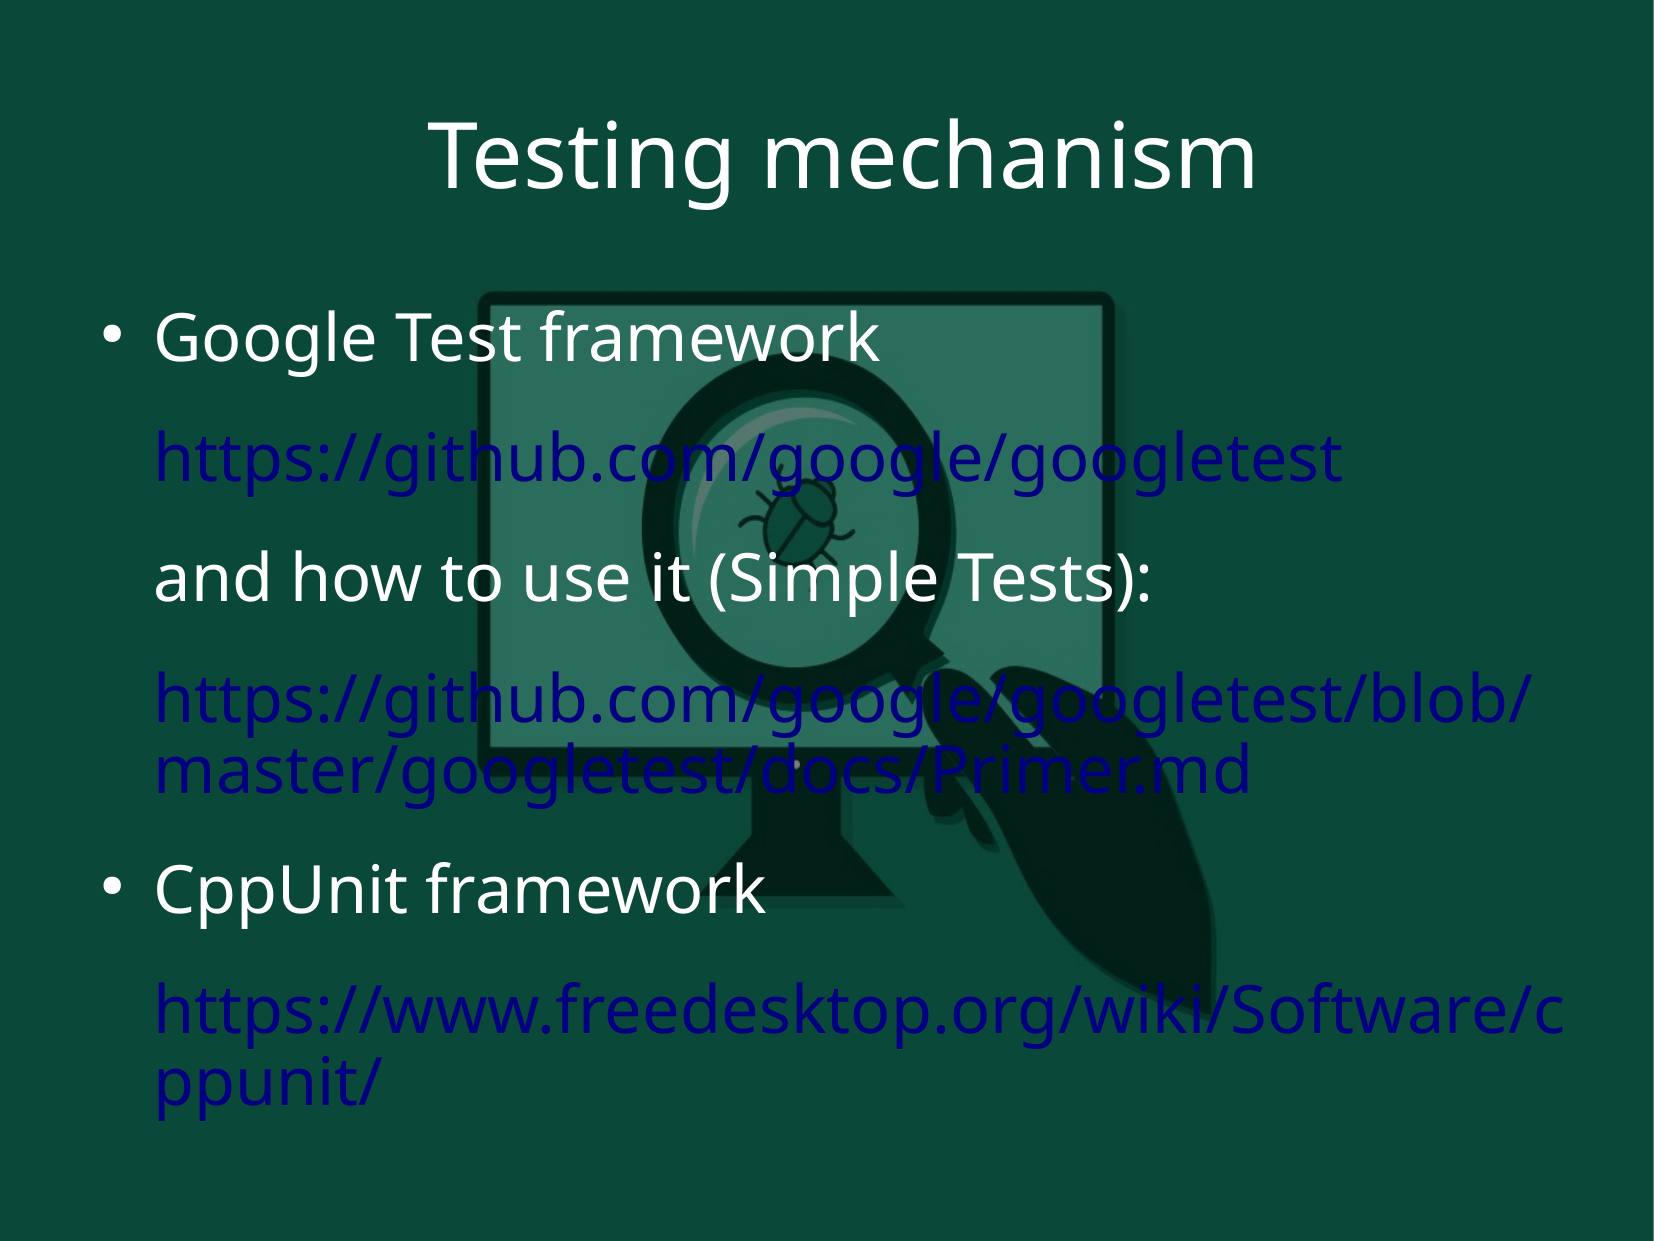

# Testing mechanism
Google Test framework
https://github.com/google/googletest
and how to use it (Simple Tests):
https://github.com/google/googletest/blob/master/googletest/docs/Primer.md
CppUnit framework
https://www.freedesktop.org/wiki/Software/cppunit/